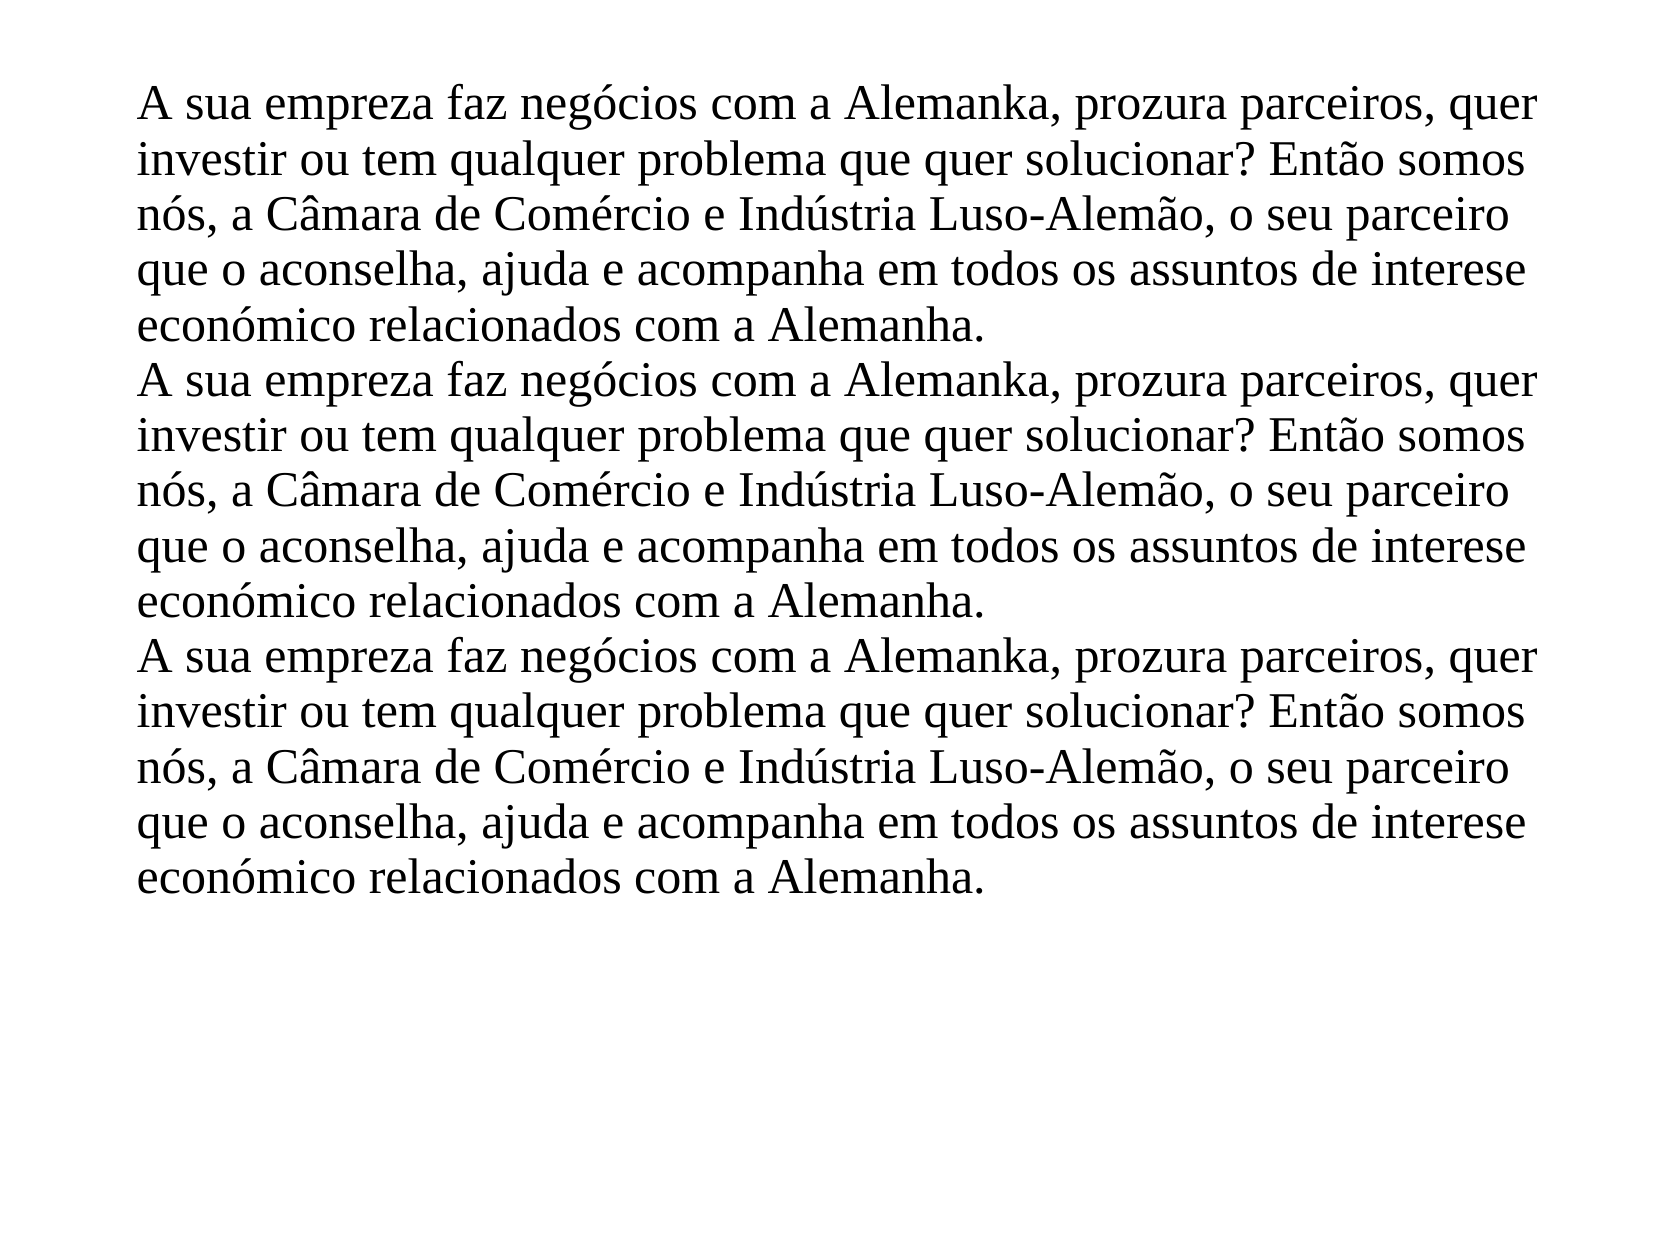

A sua empreza faz negócios com a Alemanka, prozura parceiros, quer investir ou tem qualquer problema que quer solucionar? Então somos nós, a Câmara de Comércio e Indústria Luso-Alemão, o seu parceiro que o aconselha, ajuda e acompanha em todos os assuntos de interese económico relacionados com a Alemanha.
A sua empreza faz negócios com a Alemanka, prozura parceiros, quer investir ou tem qualquer problema que quer solucionar? Então somos nós, a Câmara de Comércio e Indústria Luso-Alemão, o seu parceiro que o aconselha, ajuda e acompanha em todos os assuntos de interese económico relacionados com a Alemanha.
A sua empreza faz negócios com a Alemanka, prozura parceiros, quer investir ou tem qualquer problema que quer solucionar? Então somos nós, a Câmara de Comércio e Indústria Luso-Alemão, o seu parceiro que o aconselha, ajuda e acompanha em todos os assuntos de interese económico relacionados com a Alemanha.